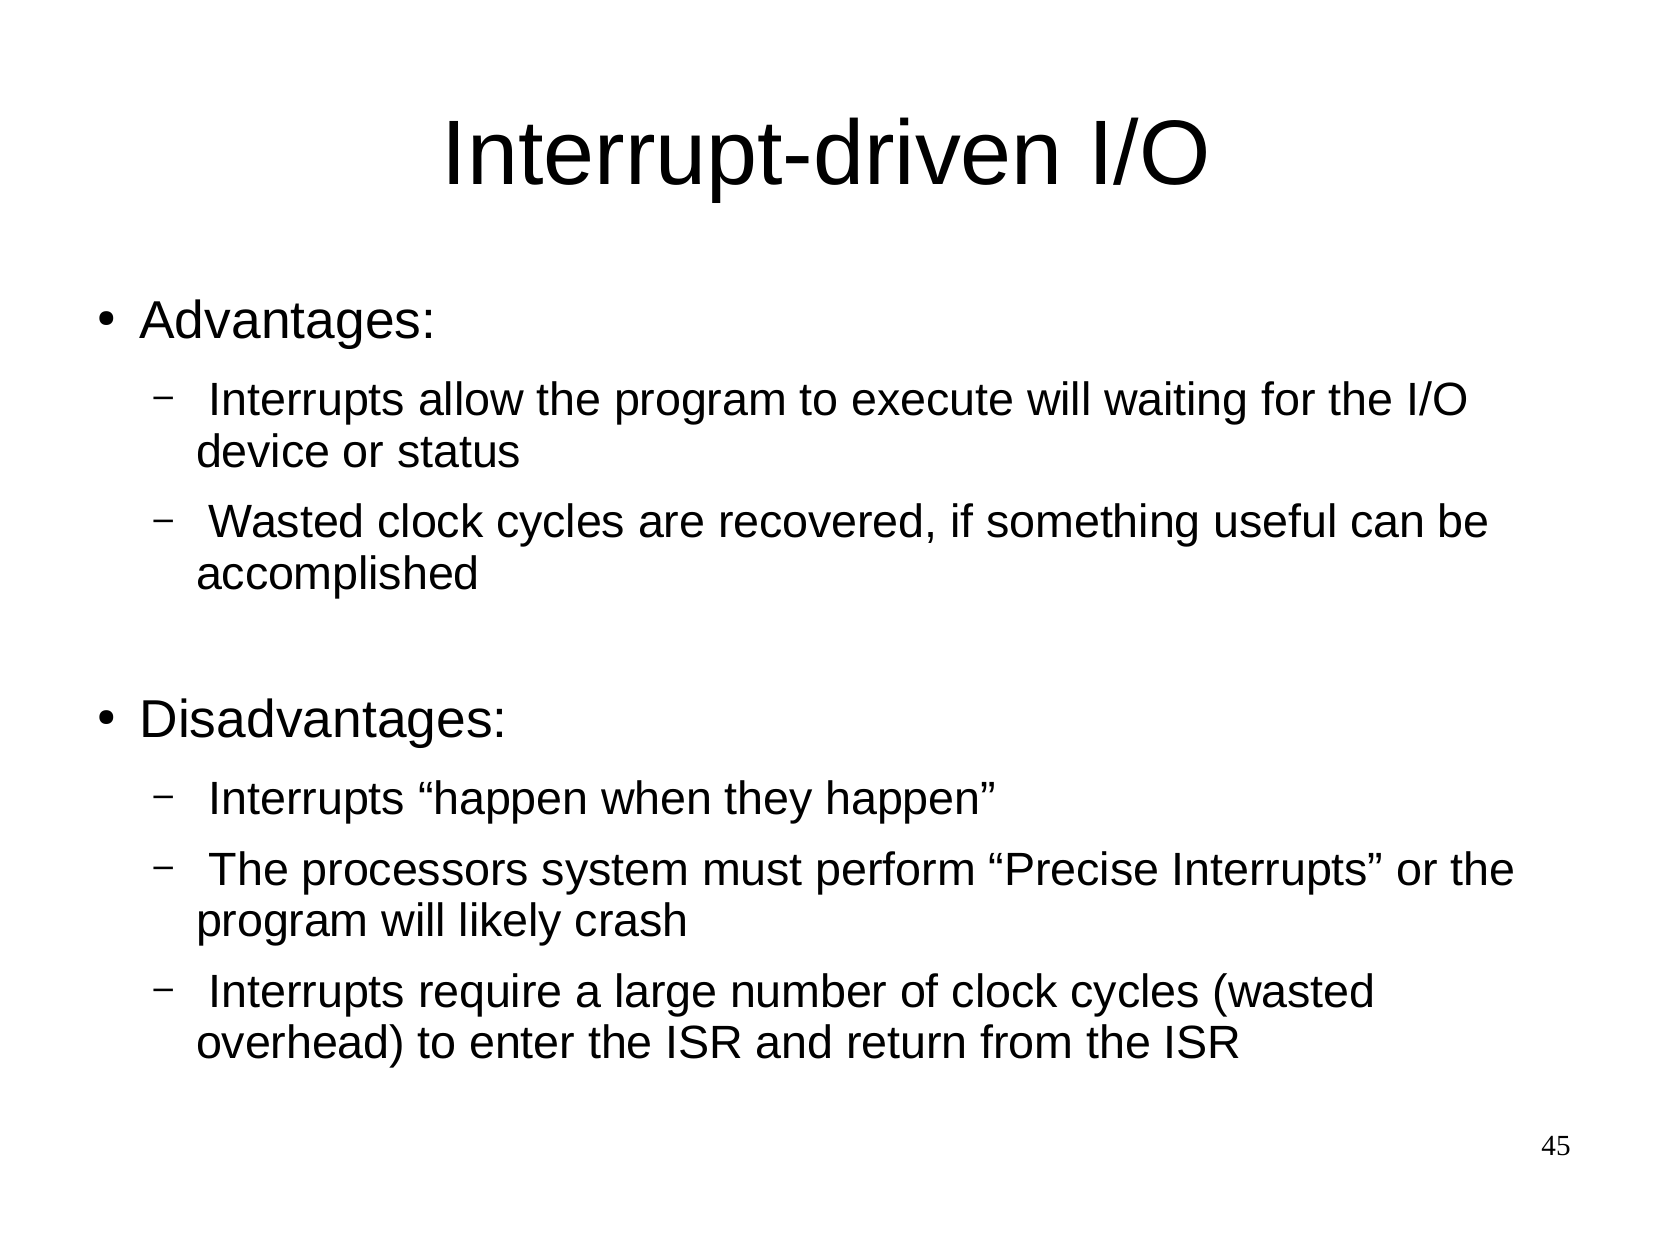

# Interrupt-driven I/O
Advantages:
 Interrupts allow the program to execute will waiting for the I/O device or status
 Wasted clock cycles are recovered, if something useful can be accomplished
Disadvantages:
 Interrupts “happen when they happen”
 The processors system must perform “Precise Interrupts” or the program will likely crash
 Interrupts require a large number of clock cycles (wasted overhead) to enter the ISR and return from the ISR
45